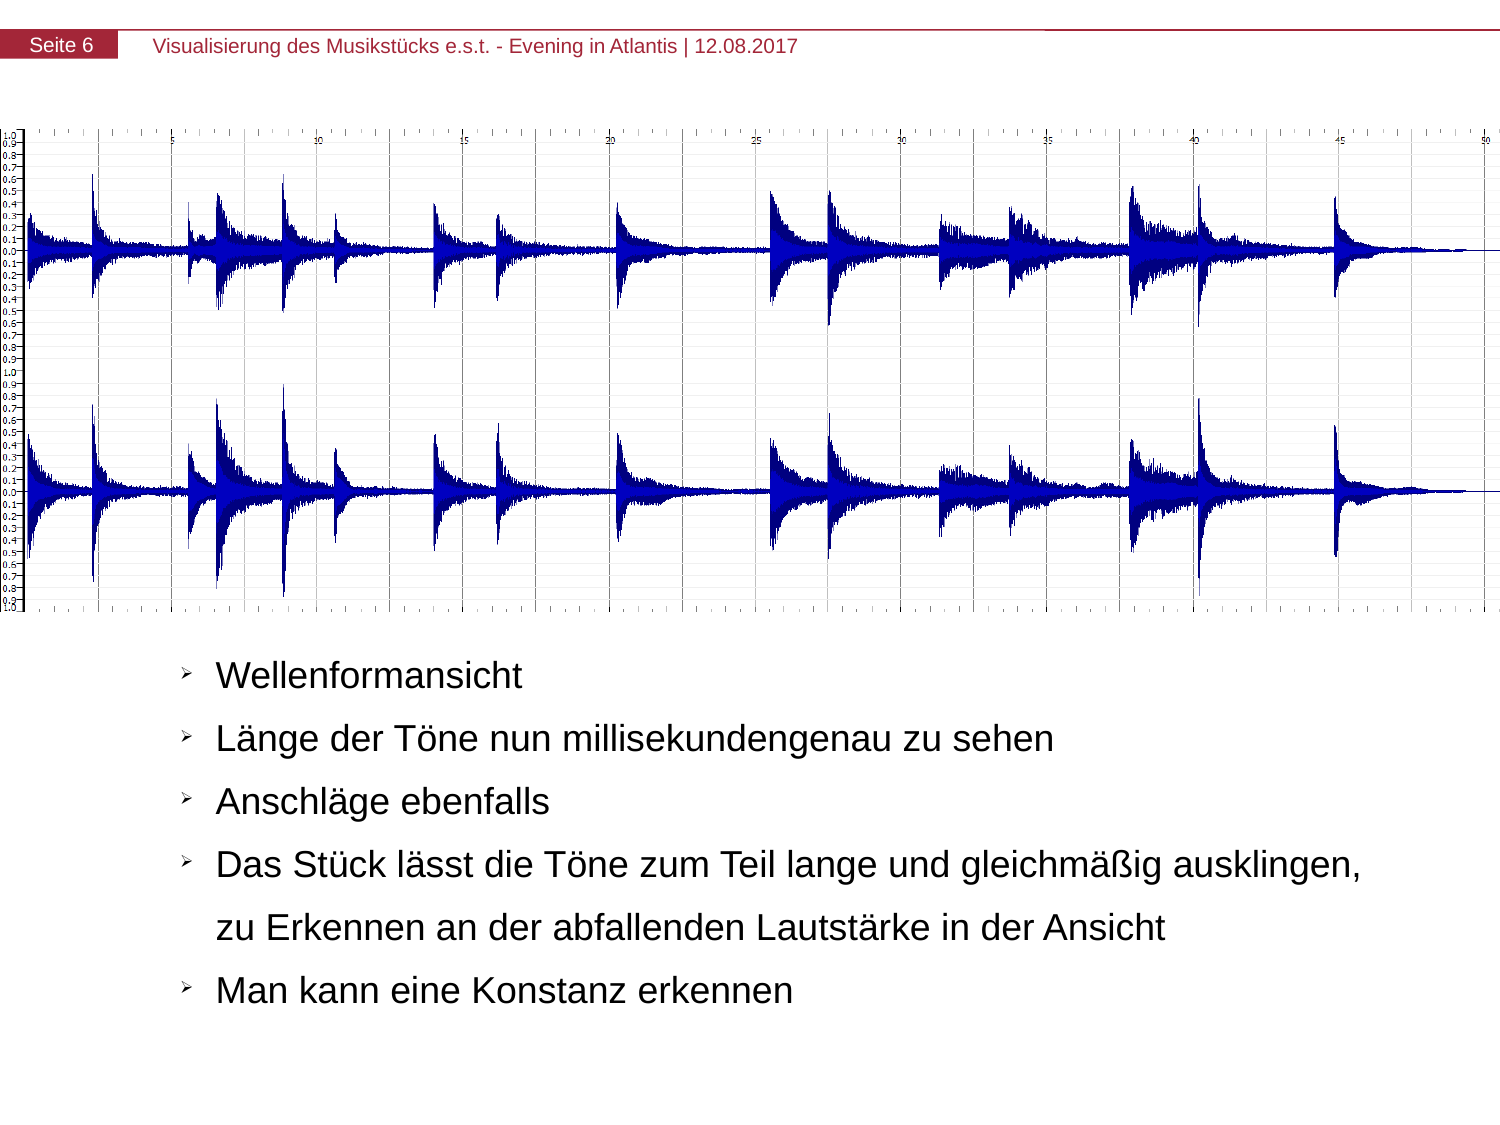

Wellenformansicht
Länge der Töne nun millisekundengenau zu sehen
Anschläge ebenfalls
Das Stück lässt die Töne zum Teil lange und gleichmäßig ausklingen, zu Erkennen an der abfallenden Lautstärke in der Ansicht
Man kann eine Konstanz erkennen